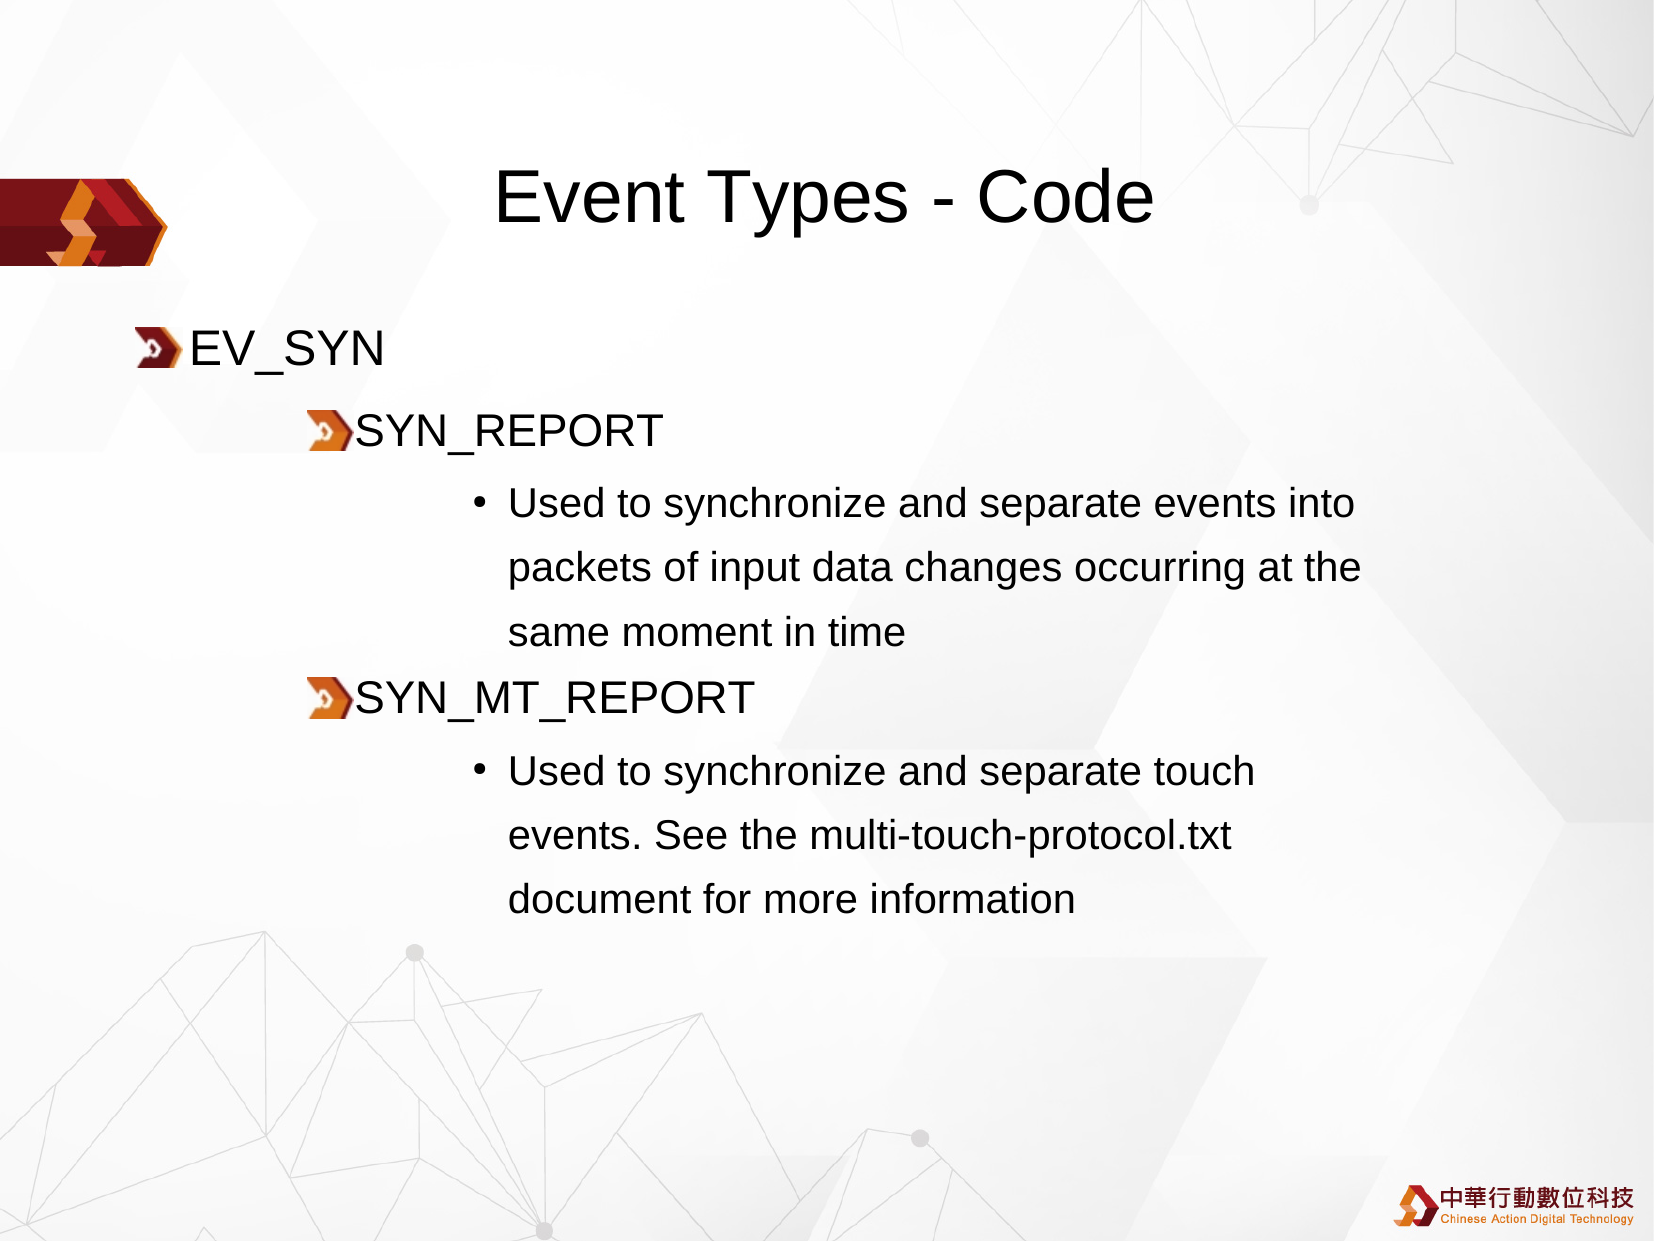

# Event Types - Code
EV_SYN
SYN_REPORT
Used to synchronize and separate events into
packets of input data changes occurring at the
same moment in time
SYN_MT_REPORT
Used to synchronize and separate touch
events. See the multi-touch-protocol.txt
document for more information